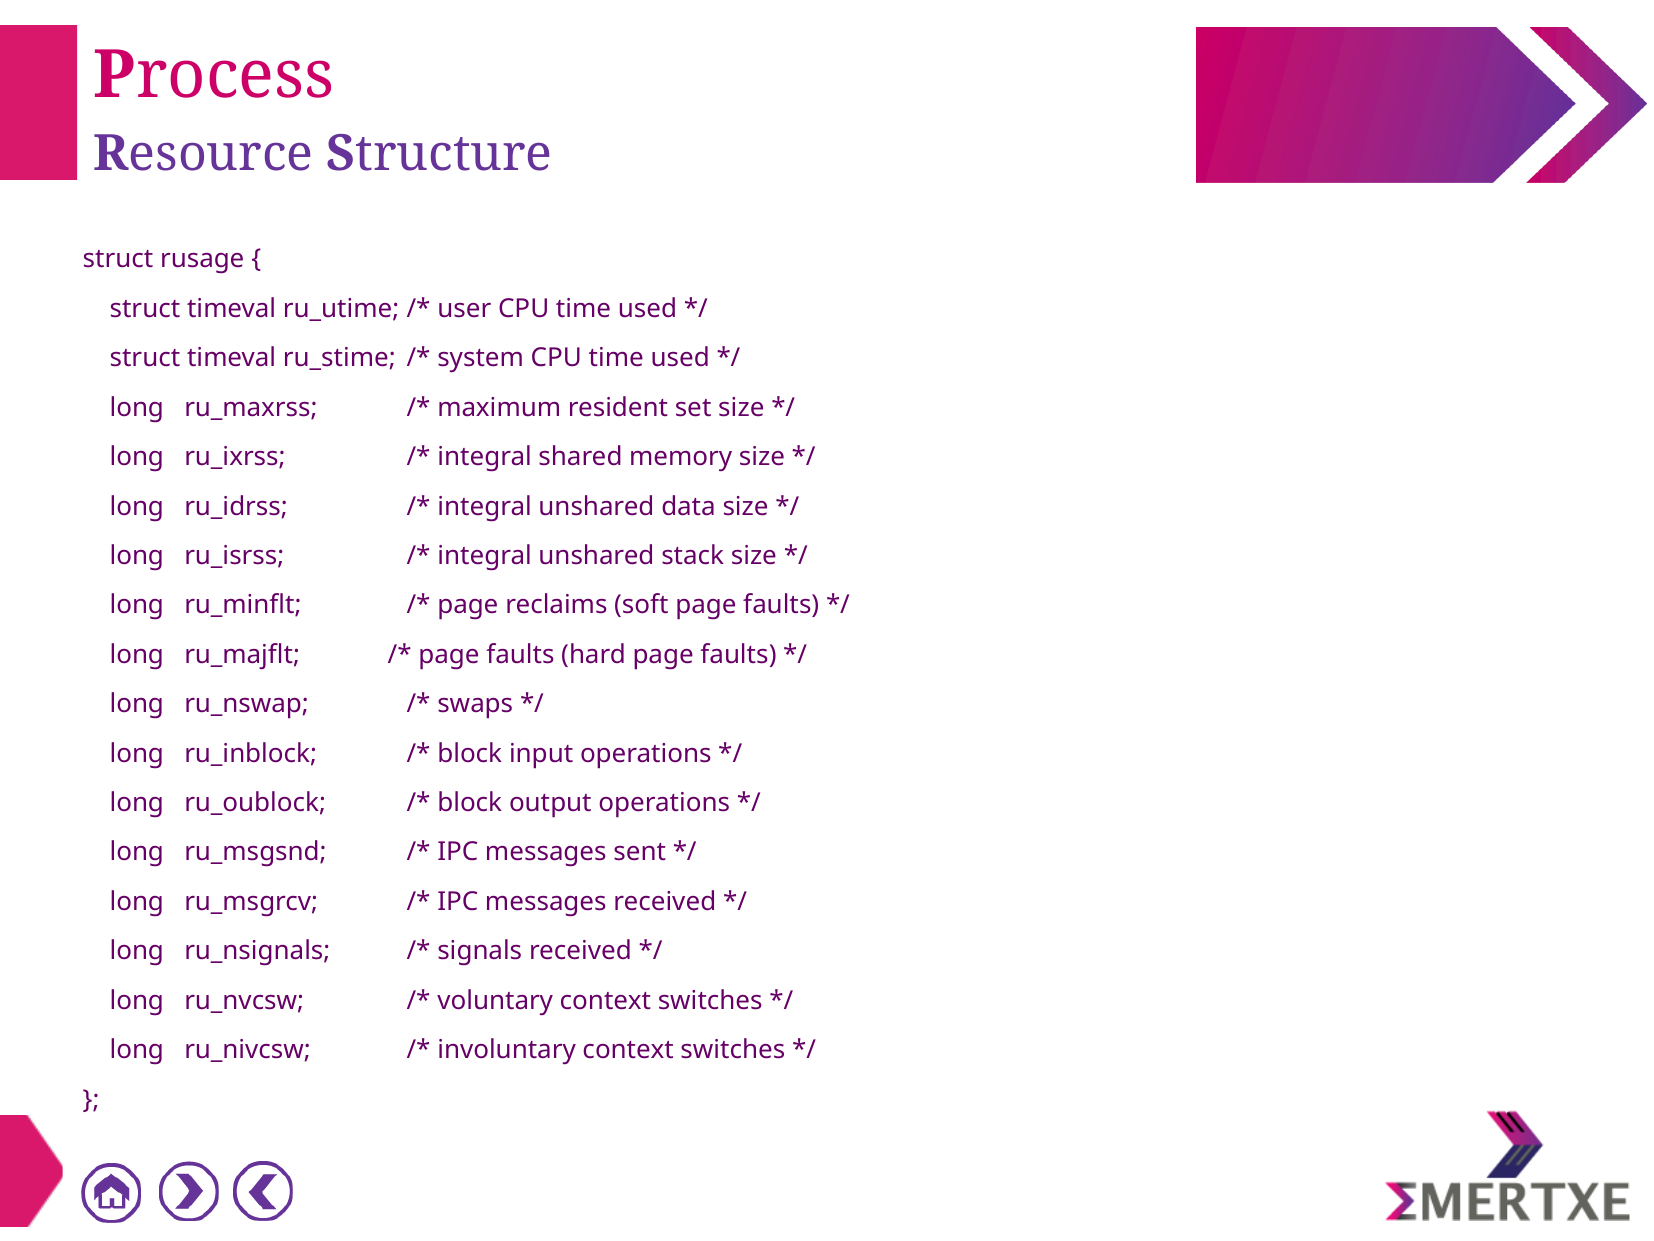

# Process Resource Structure
struct rusage {
 struct timeval ru_utime;							/* user CPU time used */
 struct timeval ru_stime;		/* system CPU time used */
 long ru_maxrss; 	/* maximum resident set size */
 long ru_ixrss; 	/* integral shared memory size */
 long ru_idrss; 	/* integral unshared data size */
 long ru_isrss; 	/* integral unshared stack size */
 long ru_minflt; 	/* page reclaims (soft page faults) */
 long ru_majflt; /* page faults (hard page faults) */
 long ru_nswap; 	/* swaps */
 long ru_inblock; 	/* block input operations */
 long ru_oublock; 	/* block output operations */
 long ru_msgsnd; 	/* IPC messages sent */
 long ru_msgrcv; 	/* IPC messages received */
 long ru_nsignals; 	/* signals received */
 long ru_nvcsw; 	/* voluntary context switches */
 long ru_nivcsw; 	/* involuntary context switches */
};